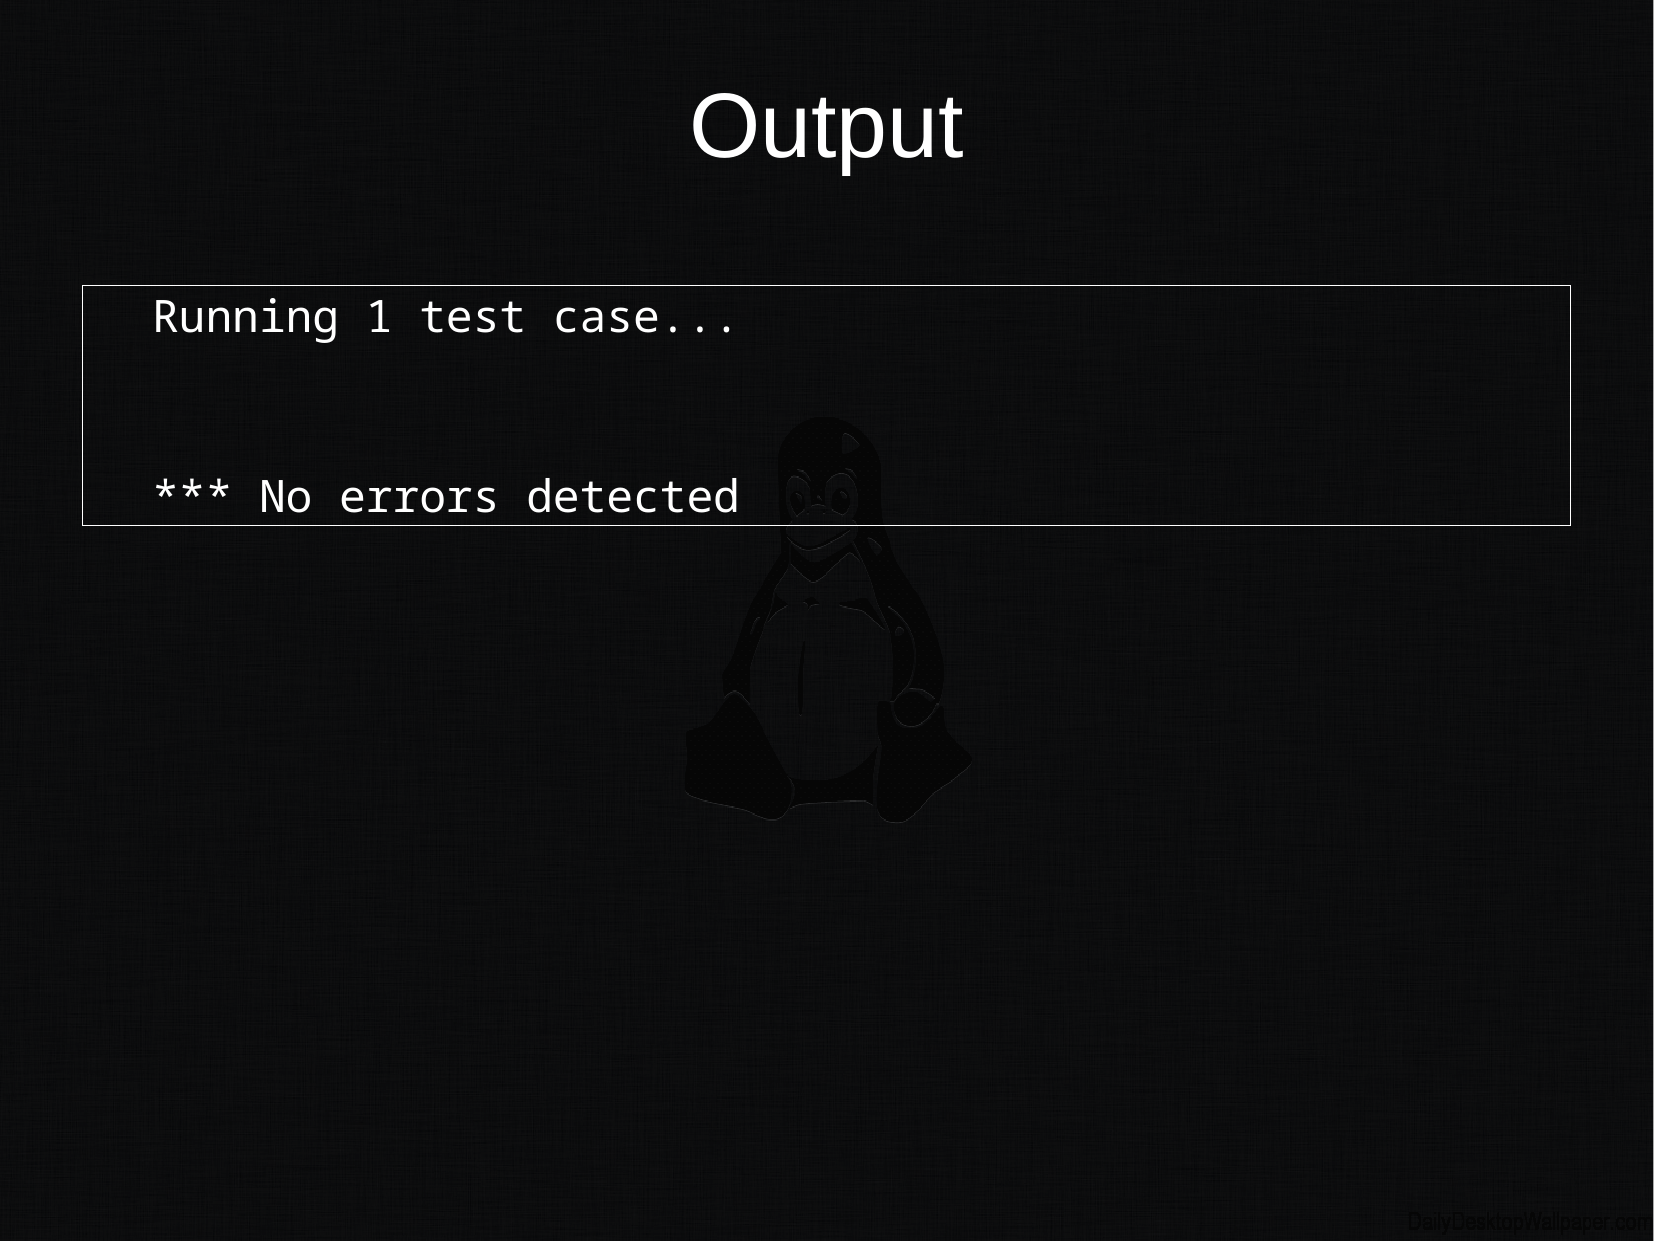

# Output
Running 1 test case...
*** No errors detected